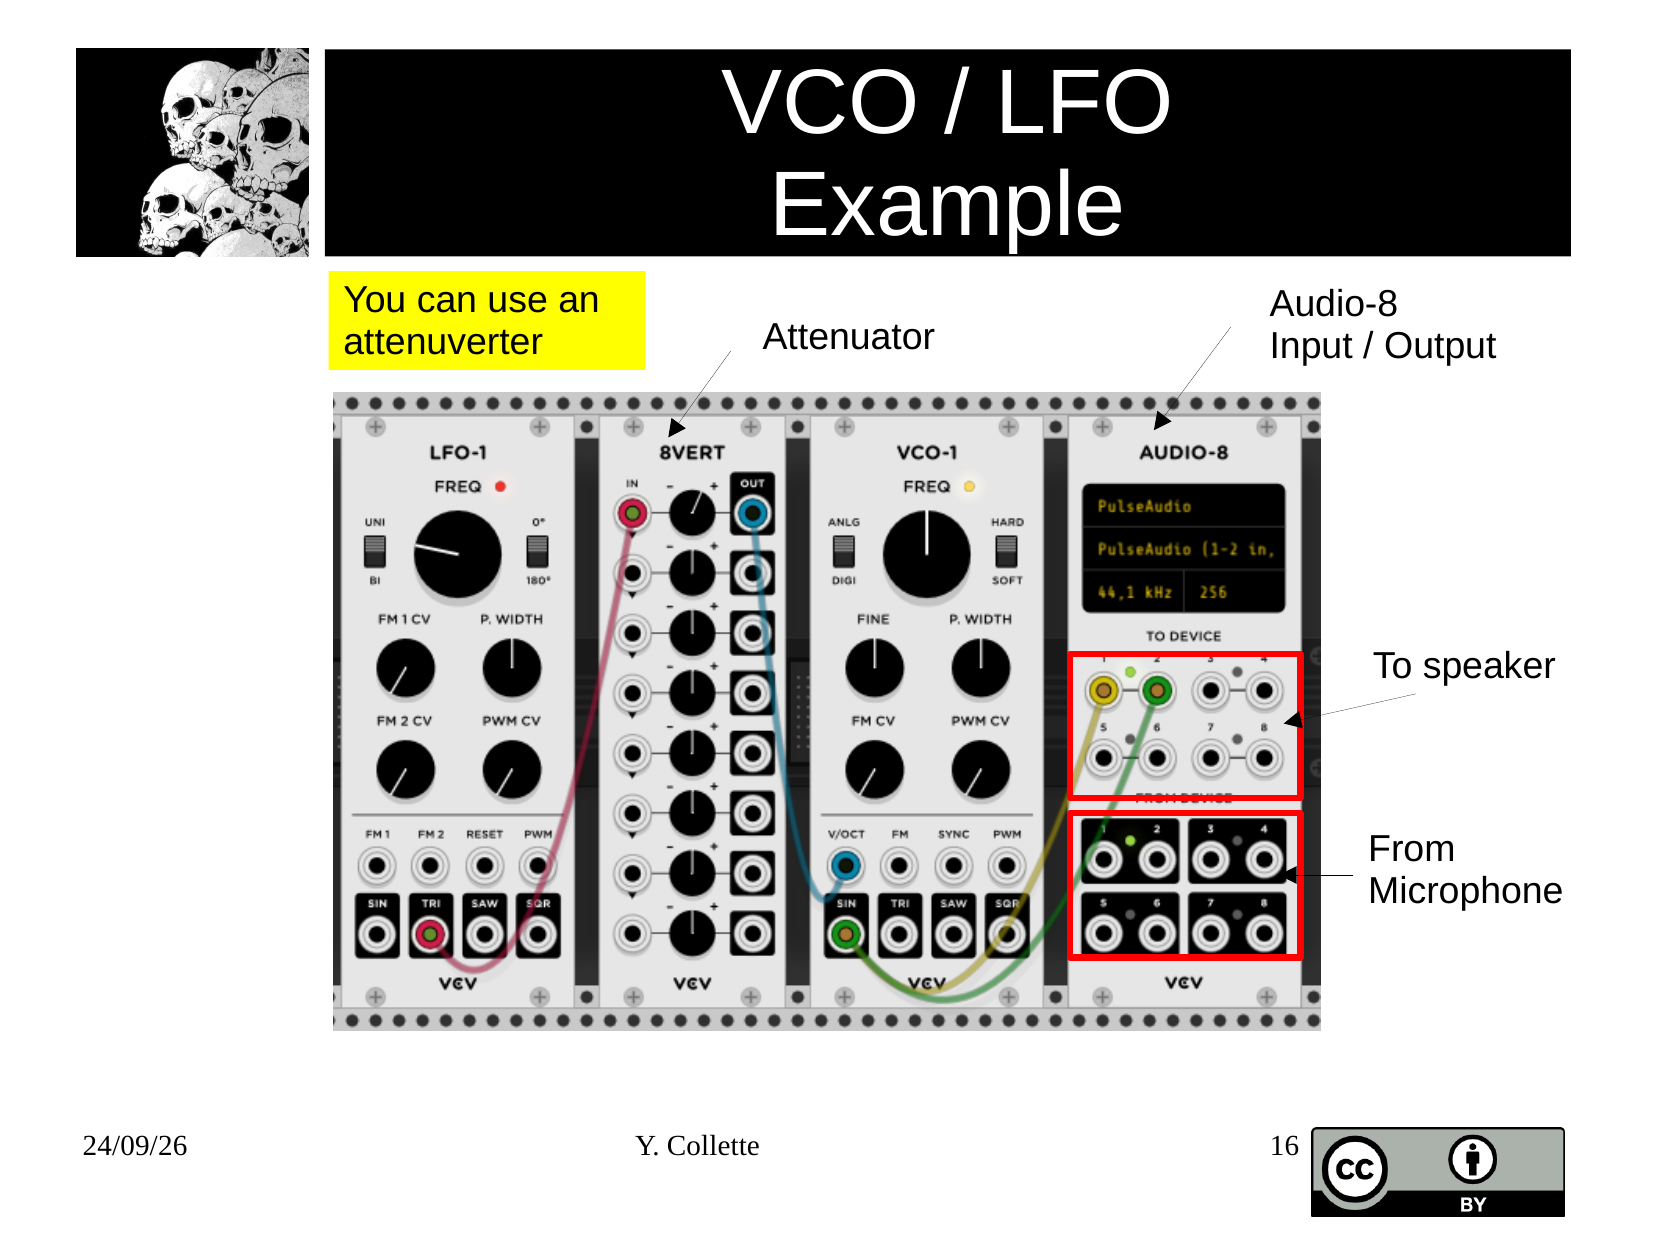

# VCO / LFO Example
You can use an attenuverter
Audio-8 Input / Output
Attenuator
To speaker
From Microphone
Y. Collette
16